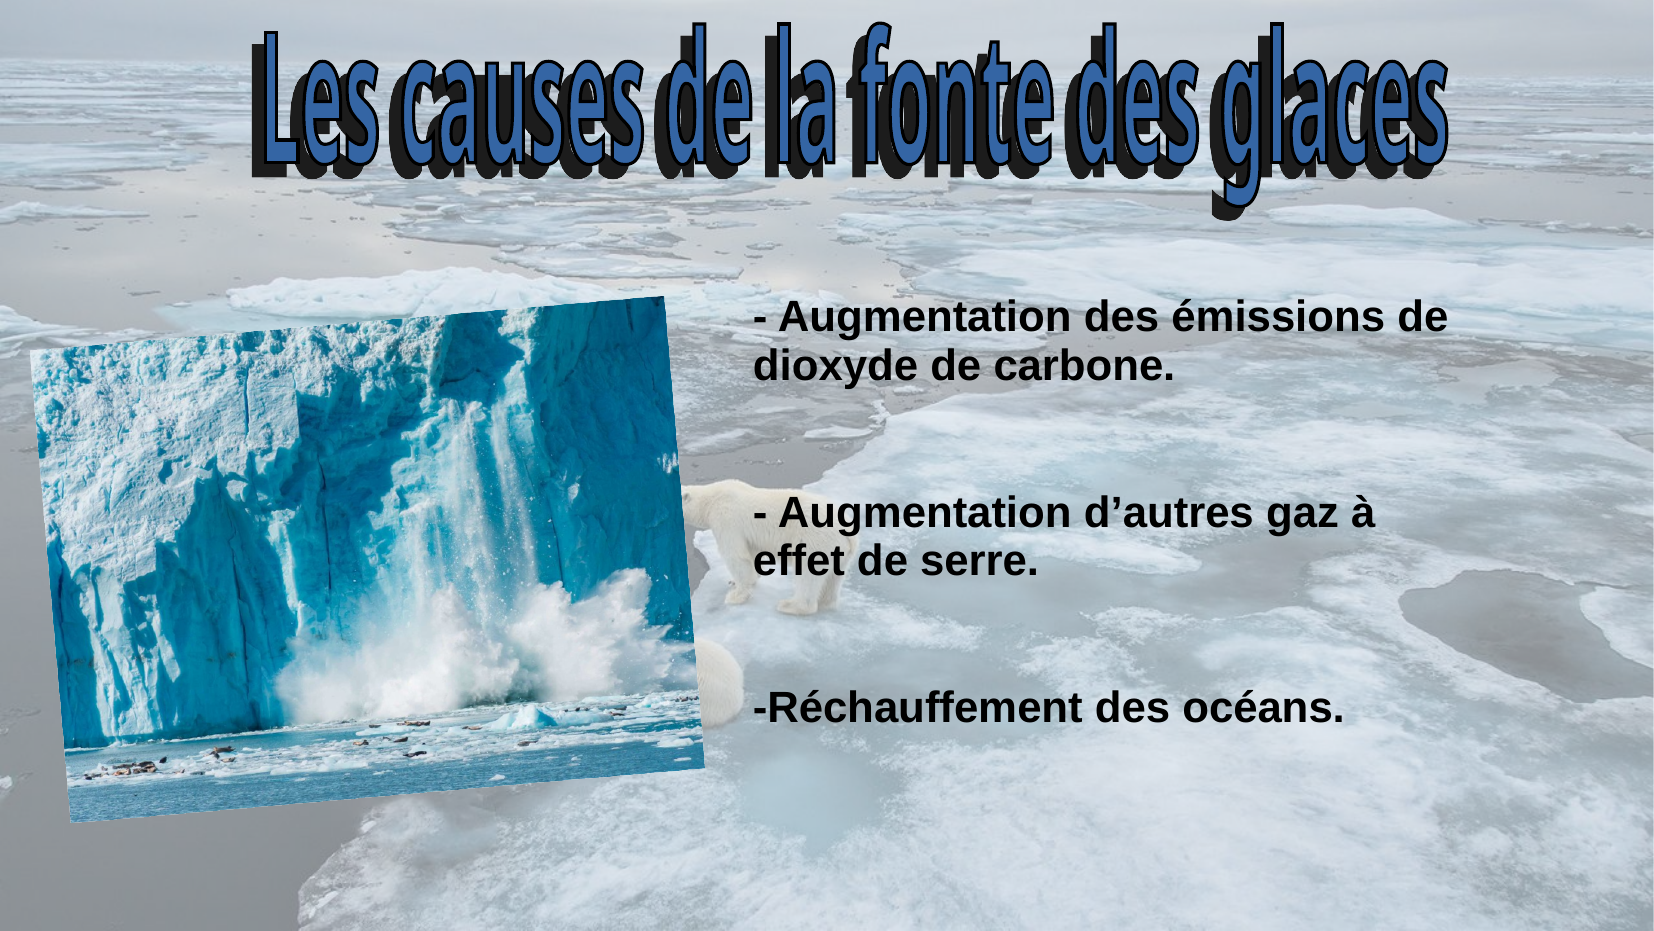

Les causes de la fonte des glaces
- Augmentation des émissions de dioxyde de carbone.
- Augmentation d’autres gaz à effet de serre.
-Réchauffement des océans.